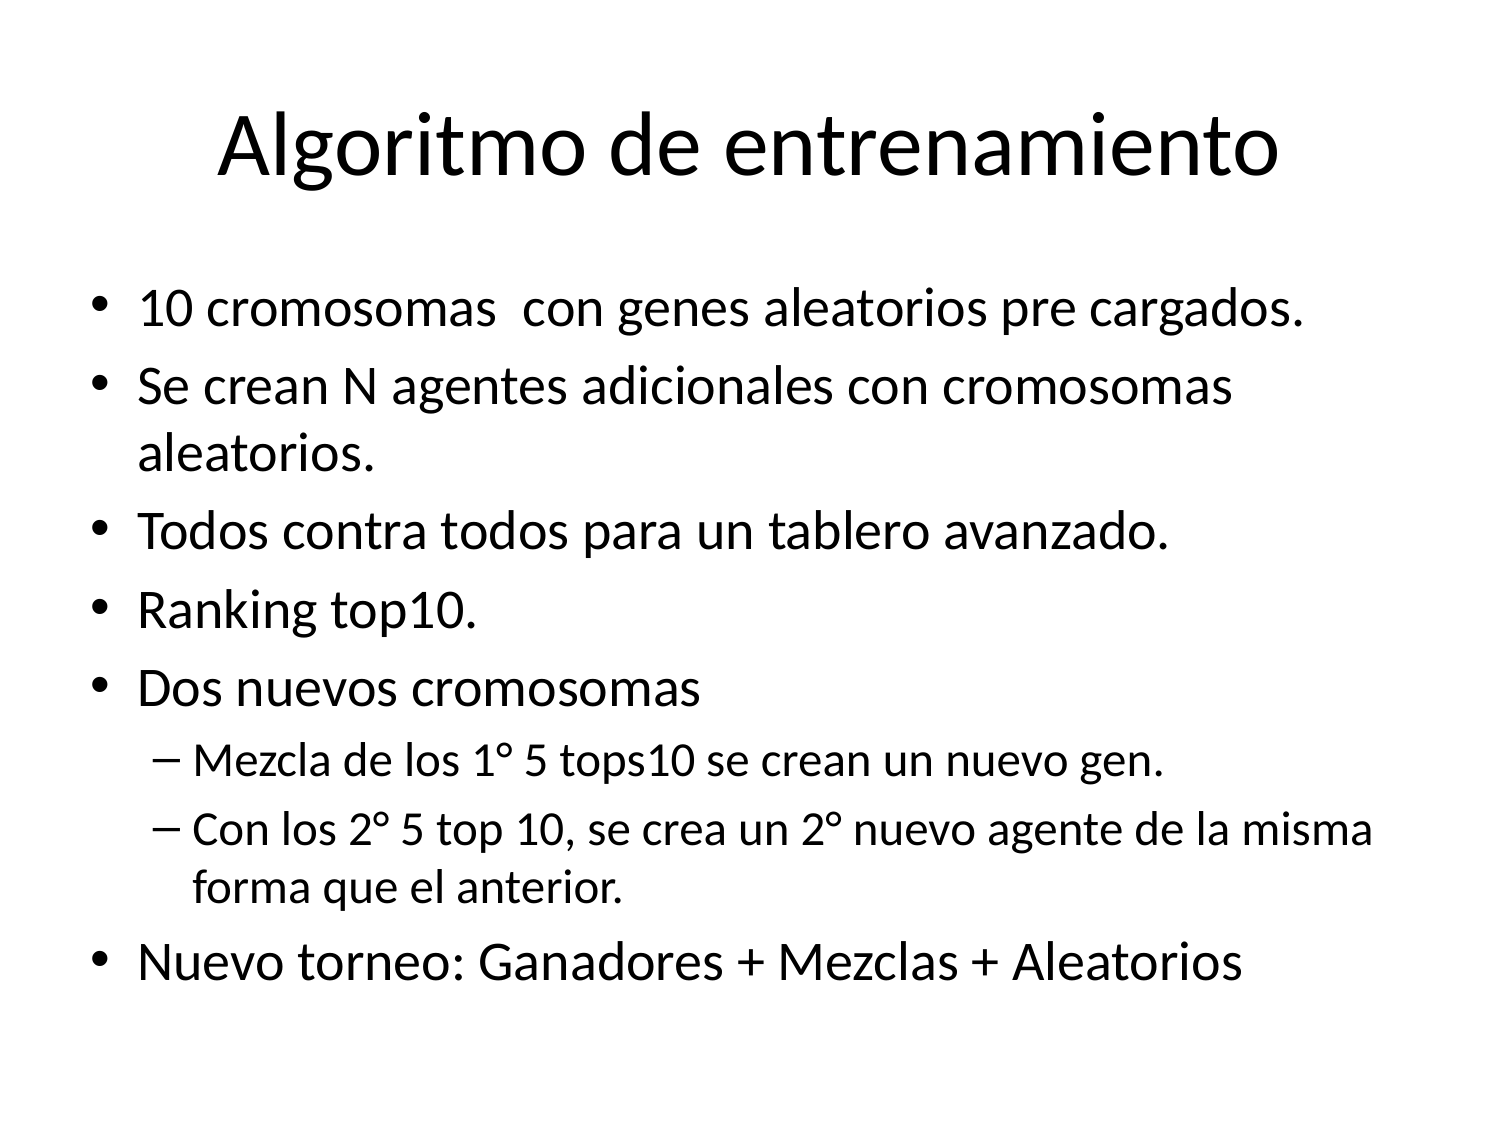

# Algoritmo de entrenamiento
10 cromosomas con genes aleatorios pre cargados.
Se crean N agentes adicionales con cromosomas aleatorios.
Todos contra todos para un tablero avanzado.
Ranking top10.
Dos nuevos cromosomas
Mezcla de los 1° 5 tops10 se crean un nuevo gen.
Con los 2° 5 top 10, se crea un 2° nuevo agente de la misma forma que el anterior.
Nuevo torneo: Ganadores + Mezclas + Aleatorios